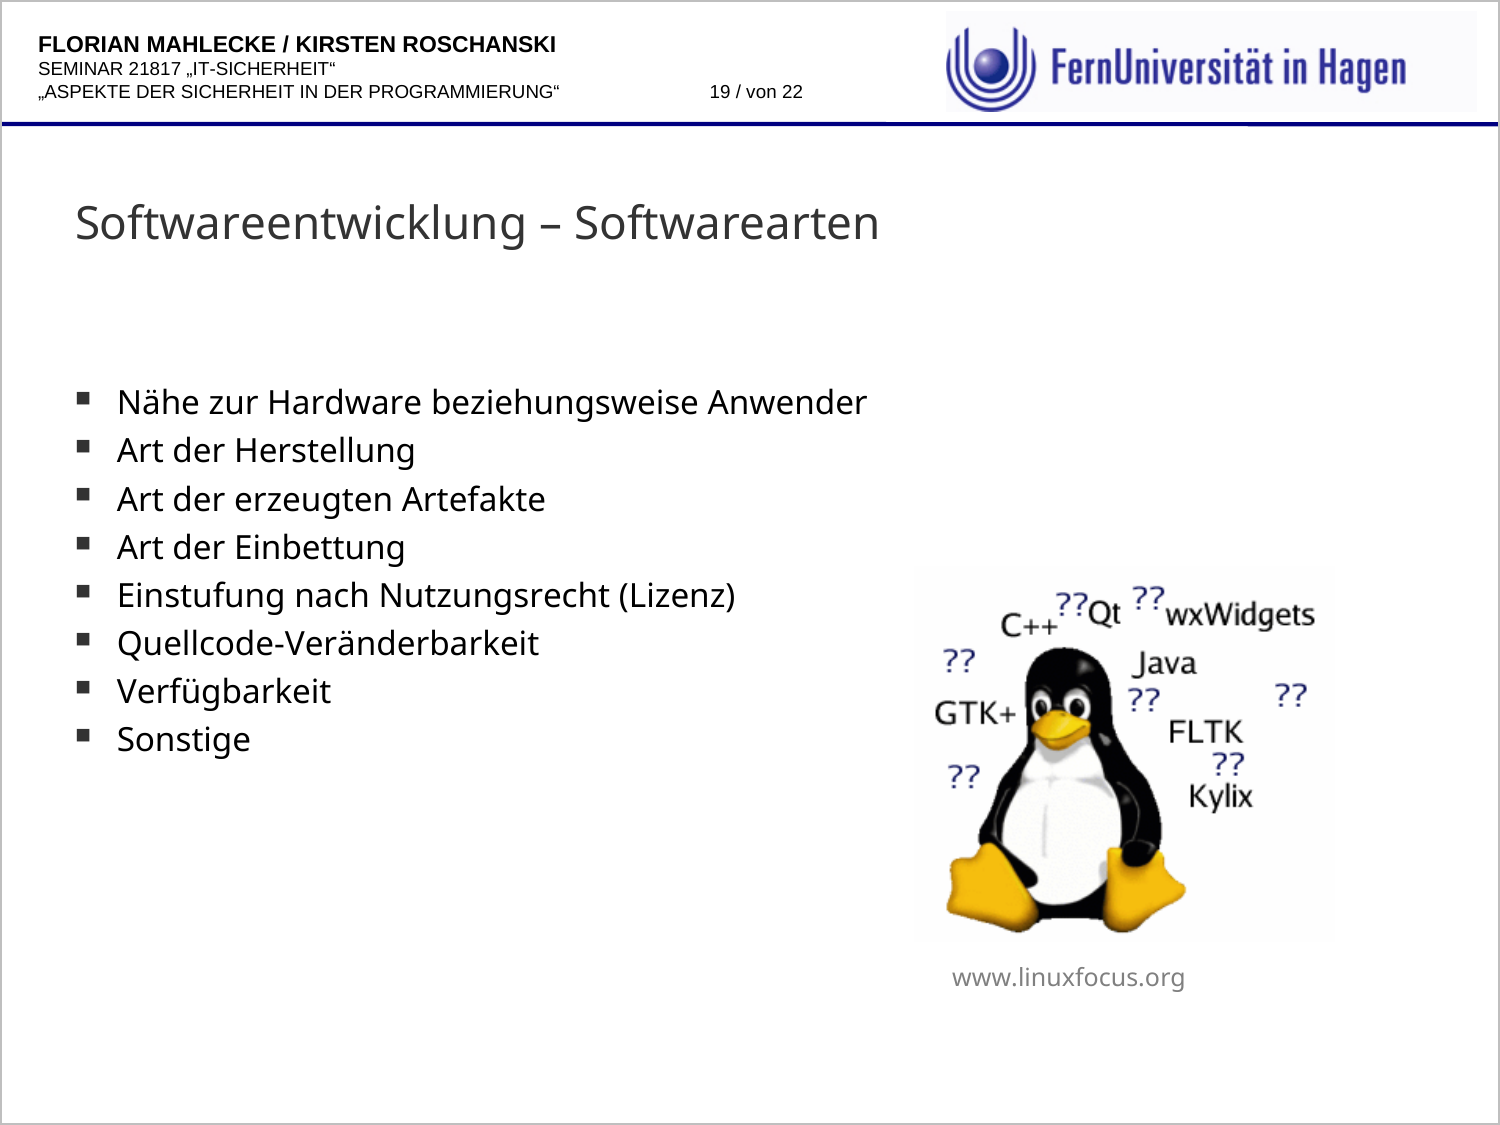

# Softwareentwicklung – Softwarearten
Nähe zur Hardware beziehungsweise Anwender
Art der Herstellung
Art der erzeugten Artefakte
Art der Einbettung
Einstufung nach Nutzungsrecht (Lizenz)
Quellcode-Veränderbarkeit
Verfügbarkeit
Sonstige
www.linuxfocus.org